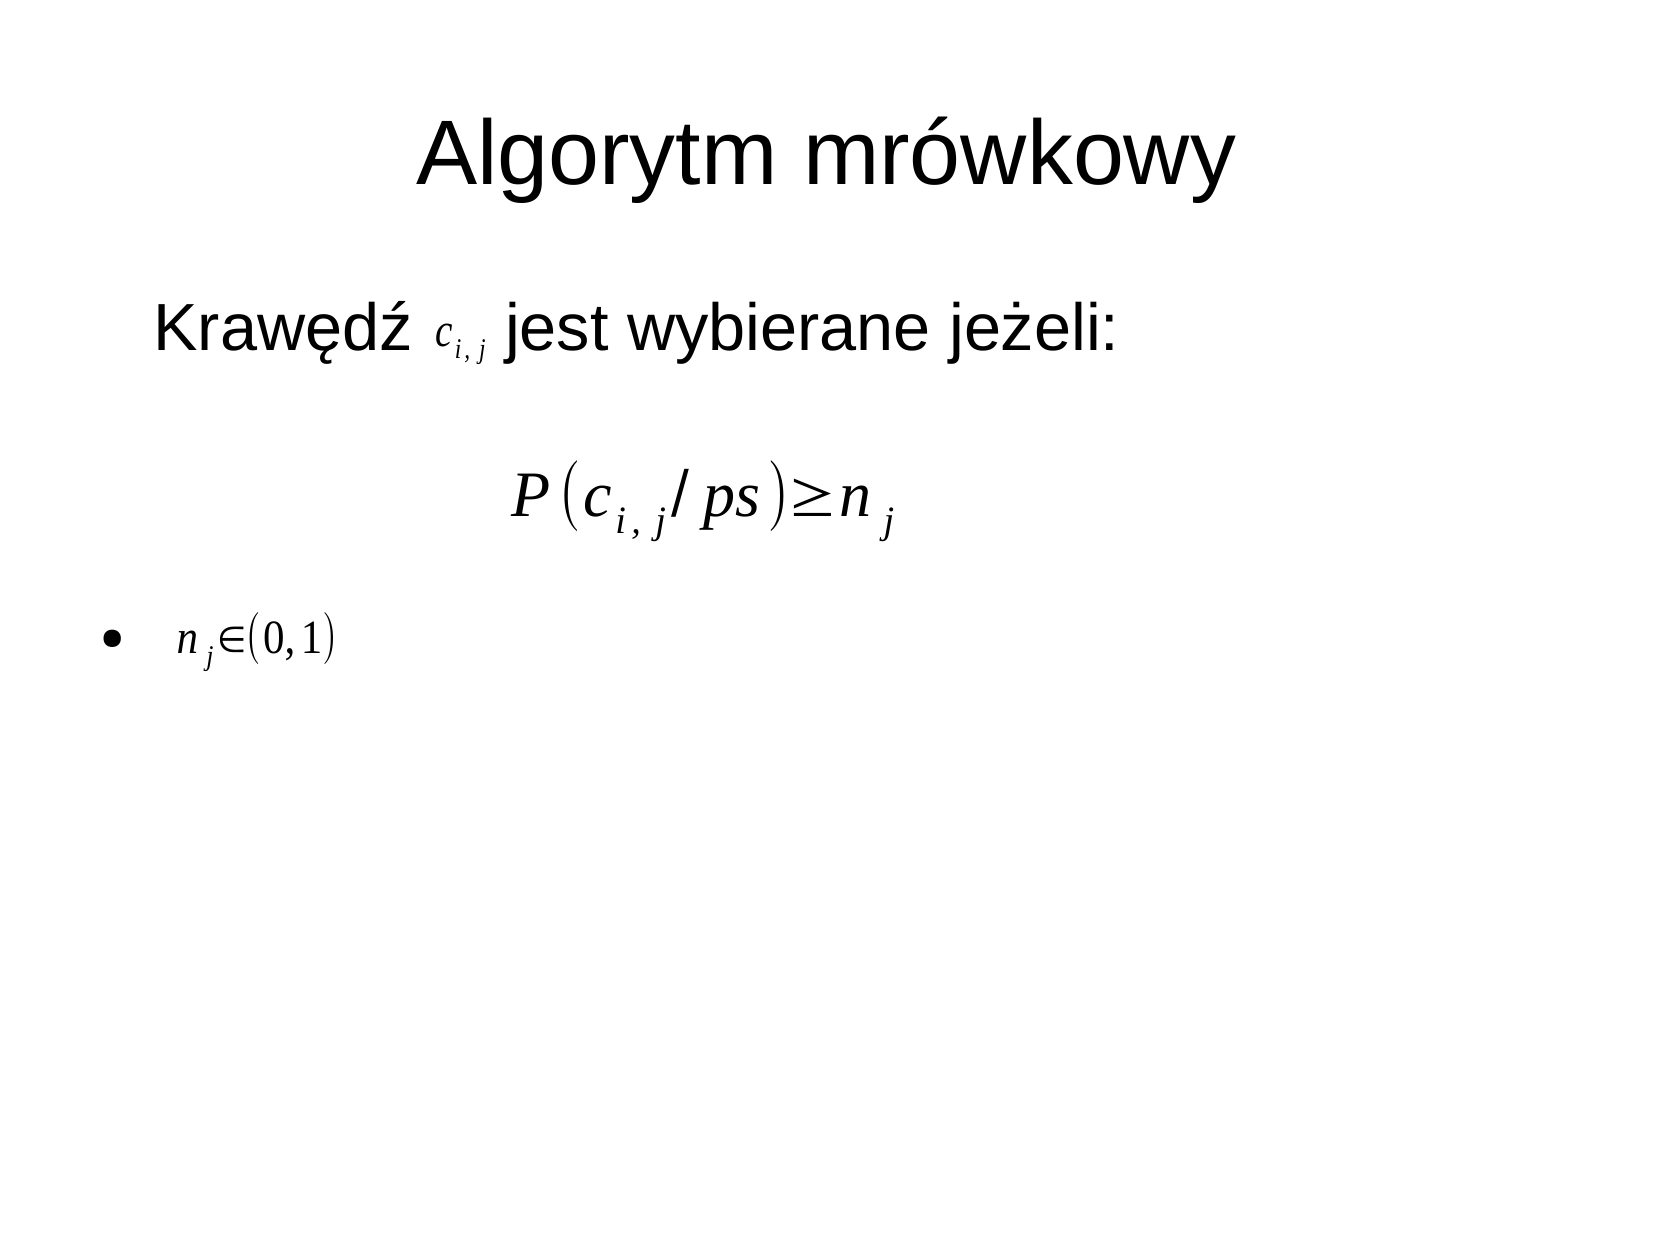

# Algorytm mrówkowy
Krawędź jest wybierane jeżeli: